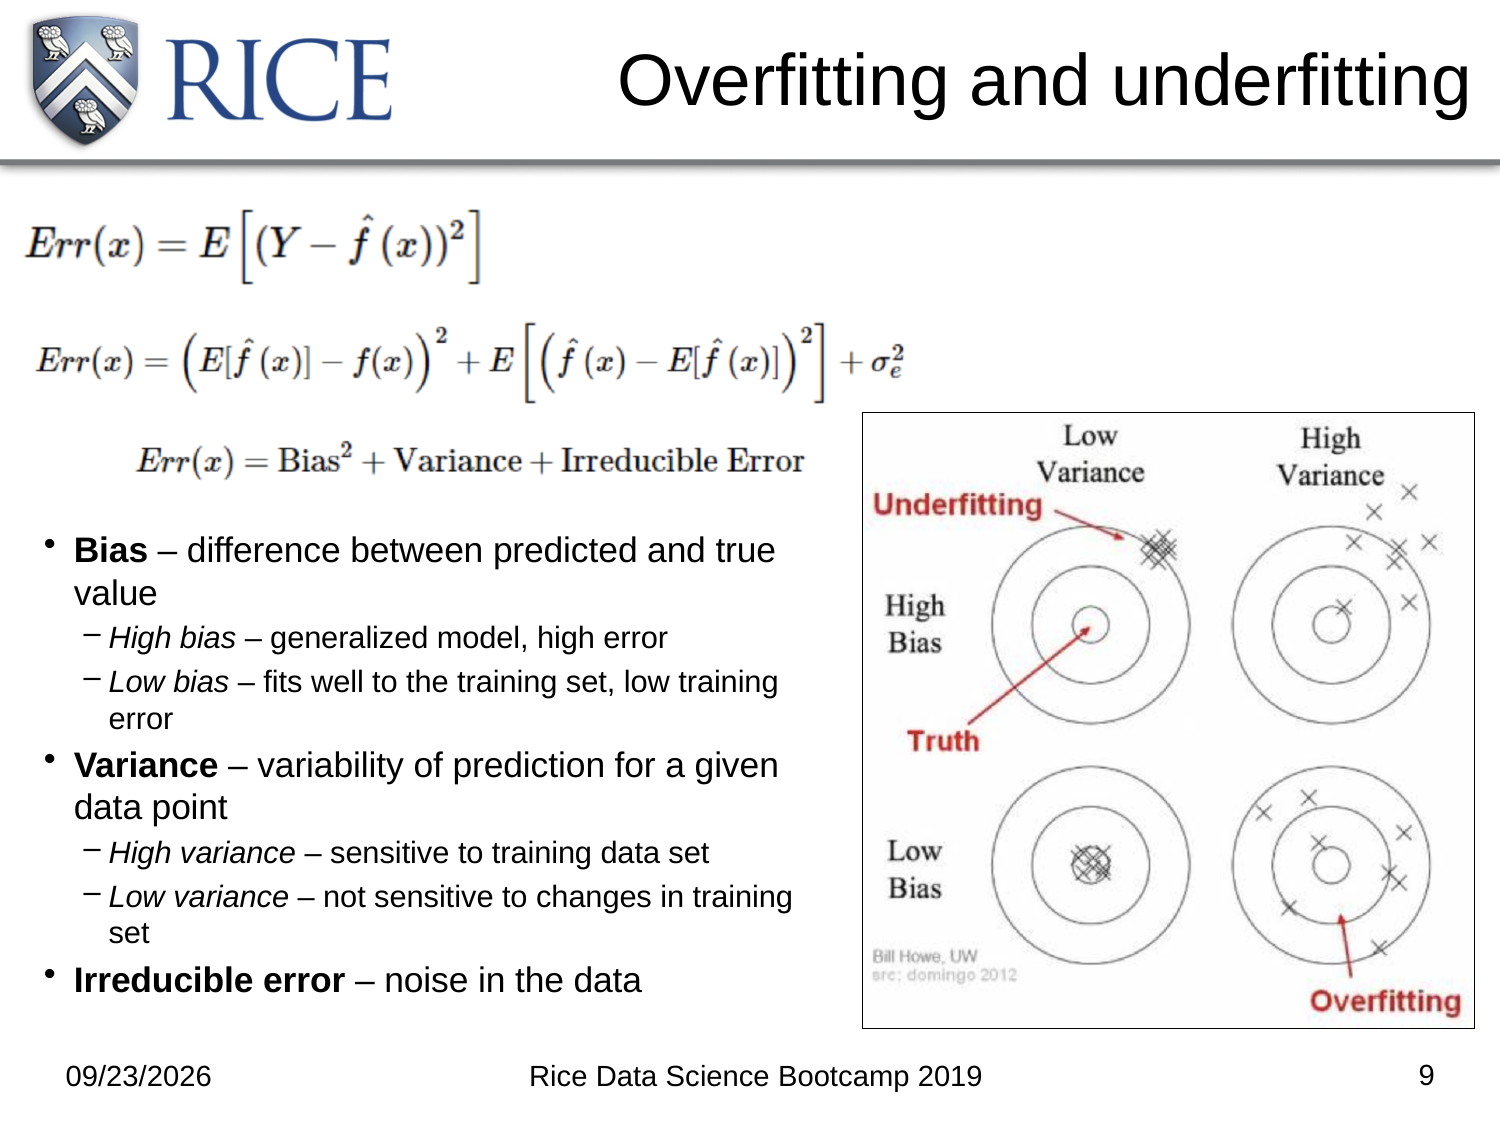

# Overfitting and underfitting
Bias – difference between predicted and true value
High bias – generalized model, high error
Low bias – fits well to the training set, low training error
Variance – variability of prediction for a given data point
High variance – sensitive to training data set
Low variance – not sensitive to changes in training set
Irreducible error – noise in the data
Rice Data Science Bootcamp 2019